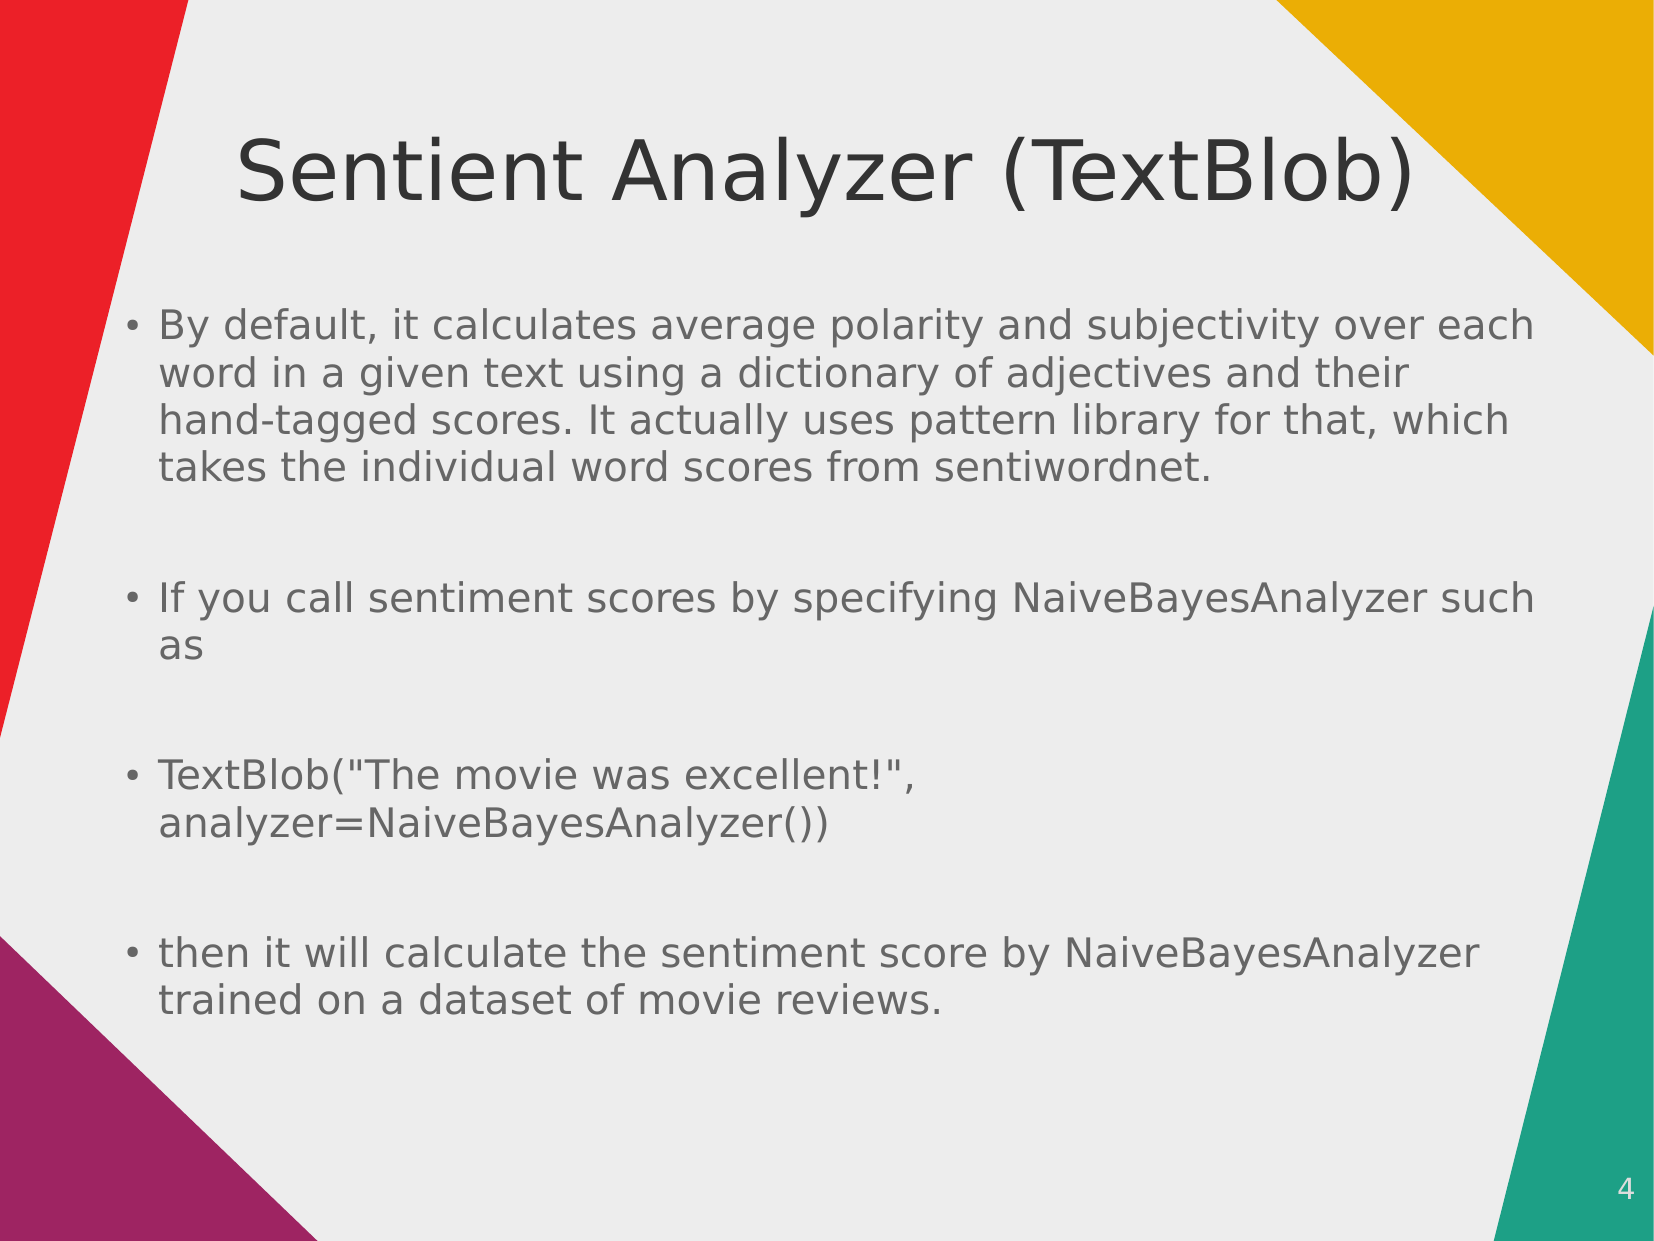

# Sentient Analyzer (TextBlob)
By default, it calculates average polarity and subjectivity over each word in a given text using a dictionary of adjectives and their hand-tagged scores. It actually uses pattern library for that, which takes the individual word scores from sentiwordnet.
If you call sentiment scores by specifying NaiveBayesAnalyzer such as
TextBlob("The movie was excellent!", analyzer=NaiveBayesAnalyzer())
then it will calculate the sentiment score by NaiveBayesAnalyzer trained on a dataset of movie reviews.
4